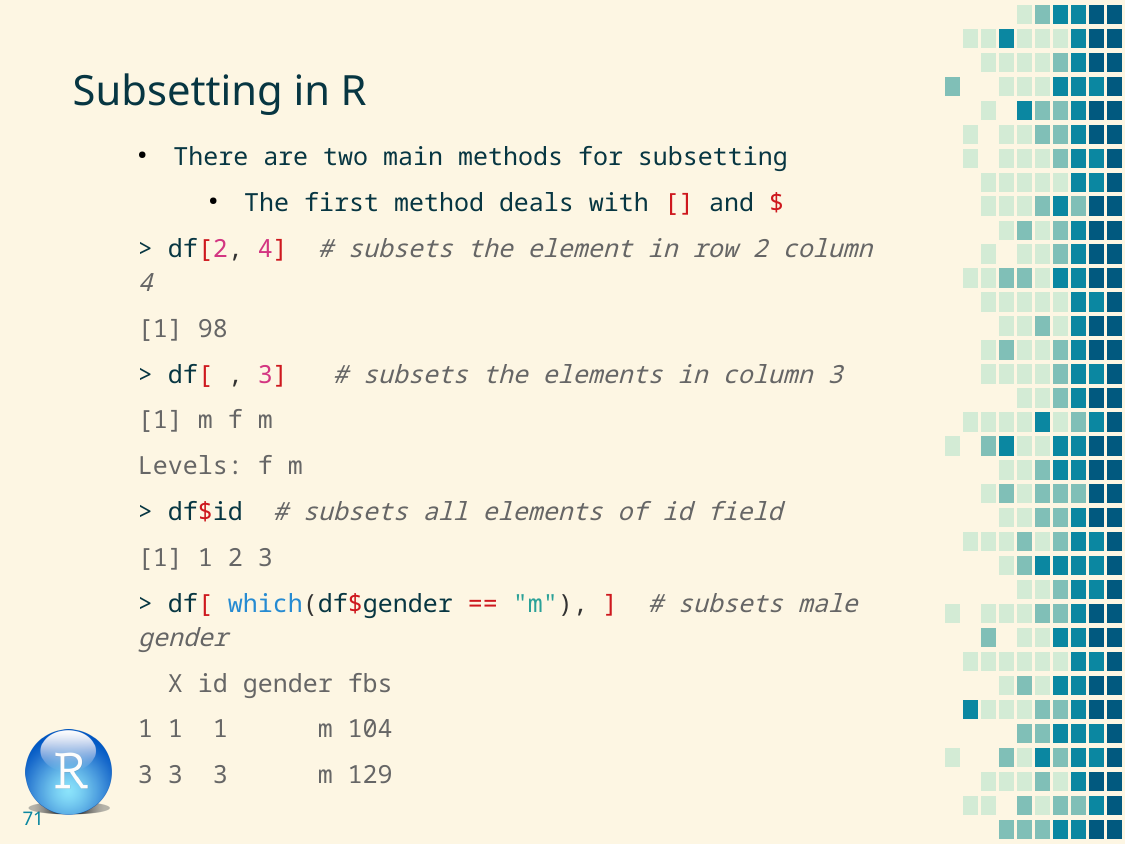

Subsetting in R
There are two main methods for subsetting
The first method deals with [] and $
> df[2, 4] # subsets the element in row 2 column 4
[1] 98
> df[ , 3] # subsets the elements in column 3
[1] m f m
Levels: f m
> df$id # subsets all elements of id field
[1] 1 2 3
> df[ which(df$gender == "m"), ] # subsets male gender
 X id gender fbs
1 1 1 m 104
3 3 3 m 129